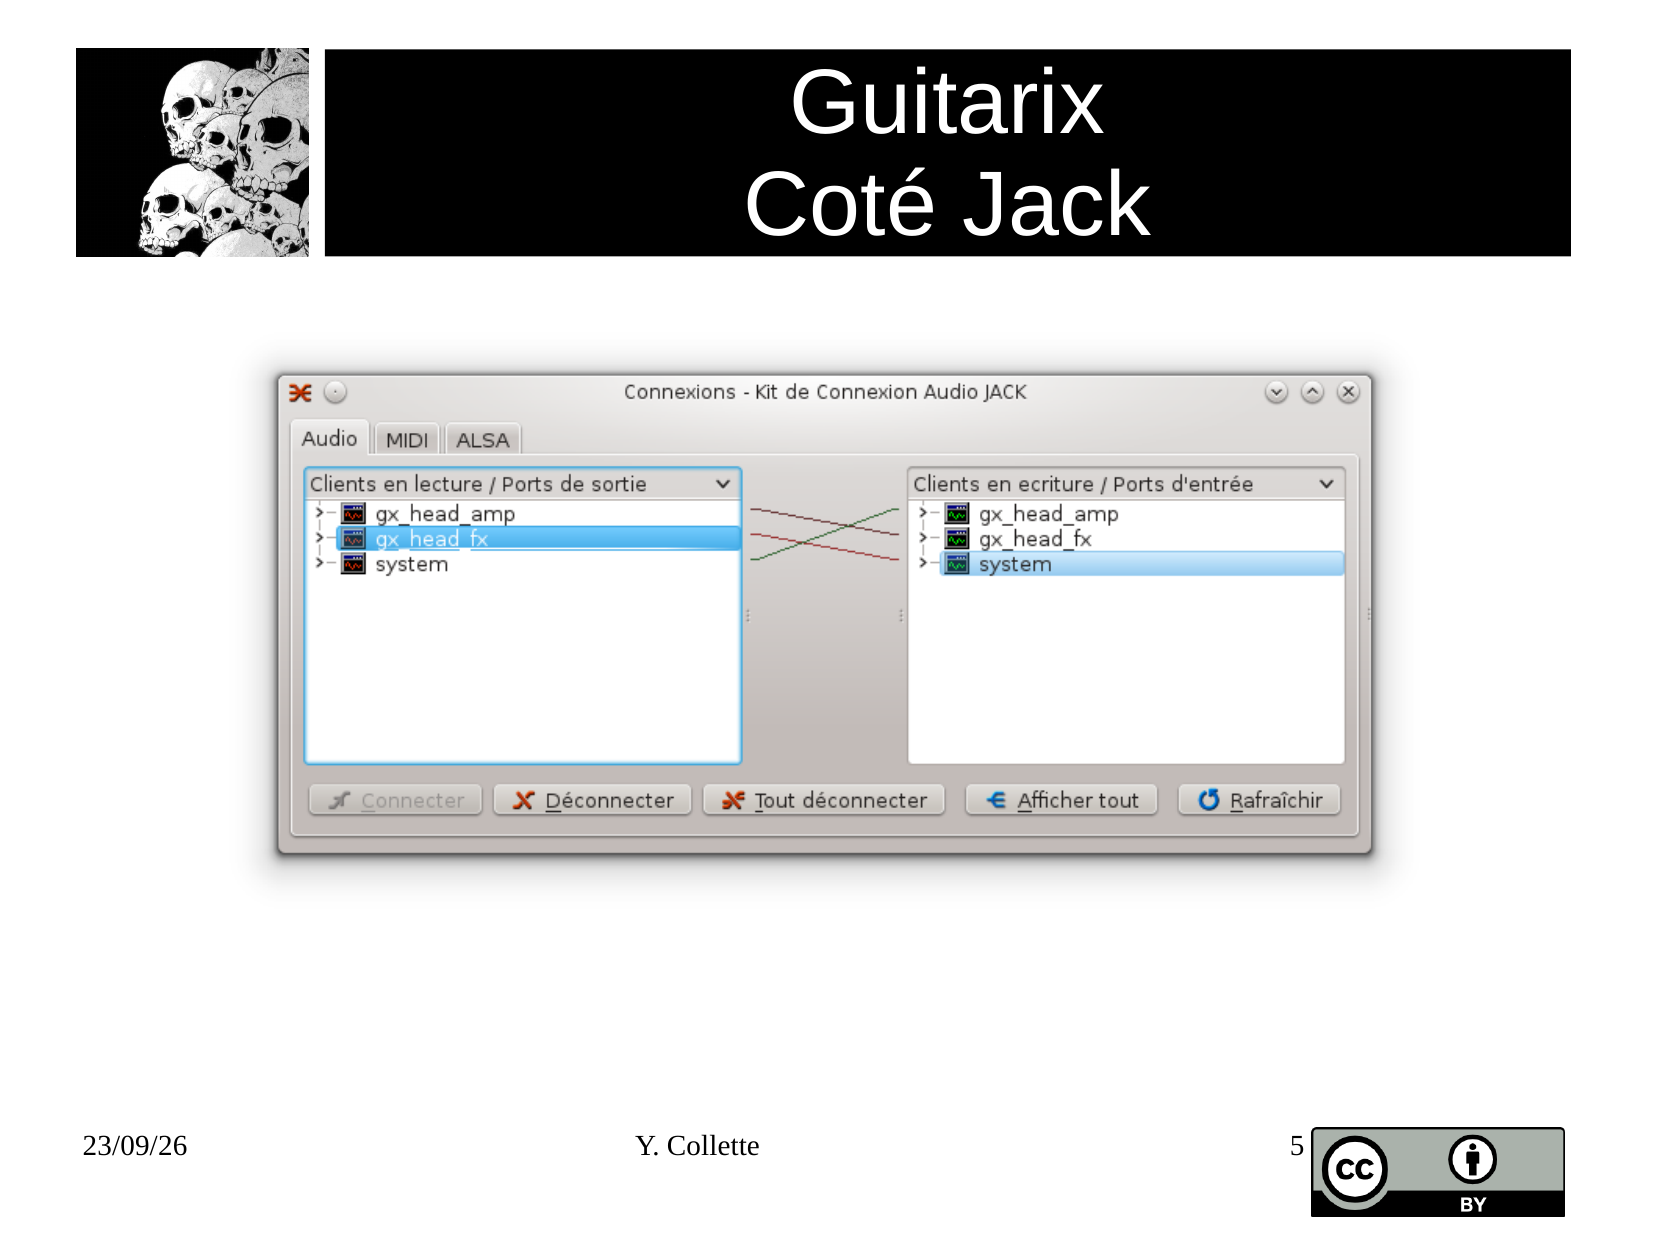

# Guitarix Coté Jack
Y. Collette
5